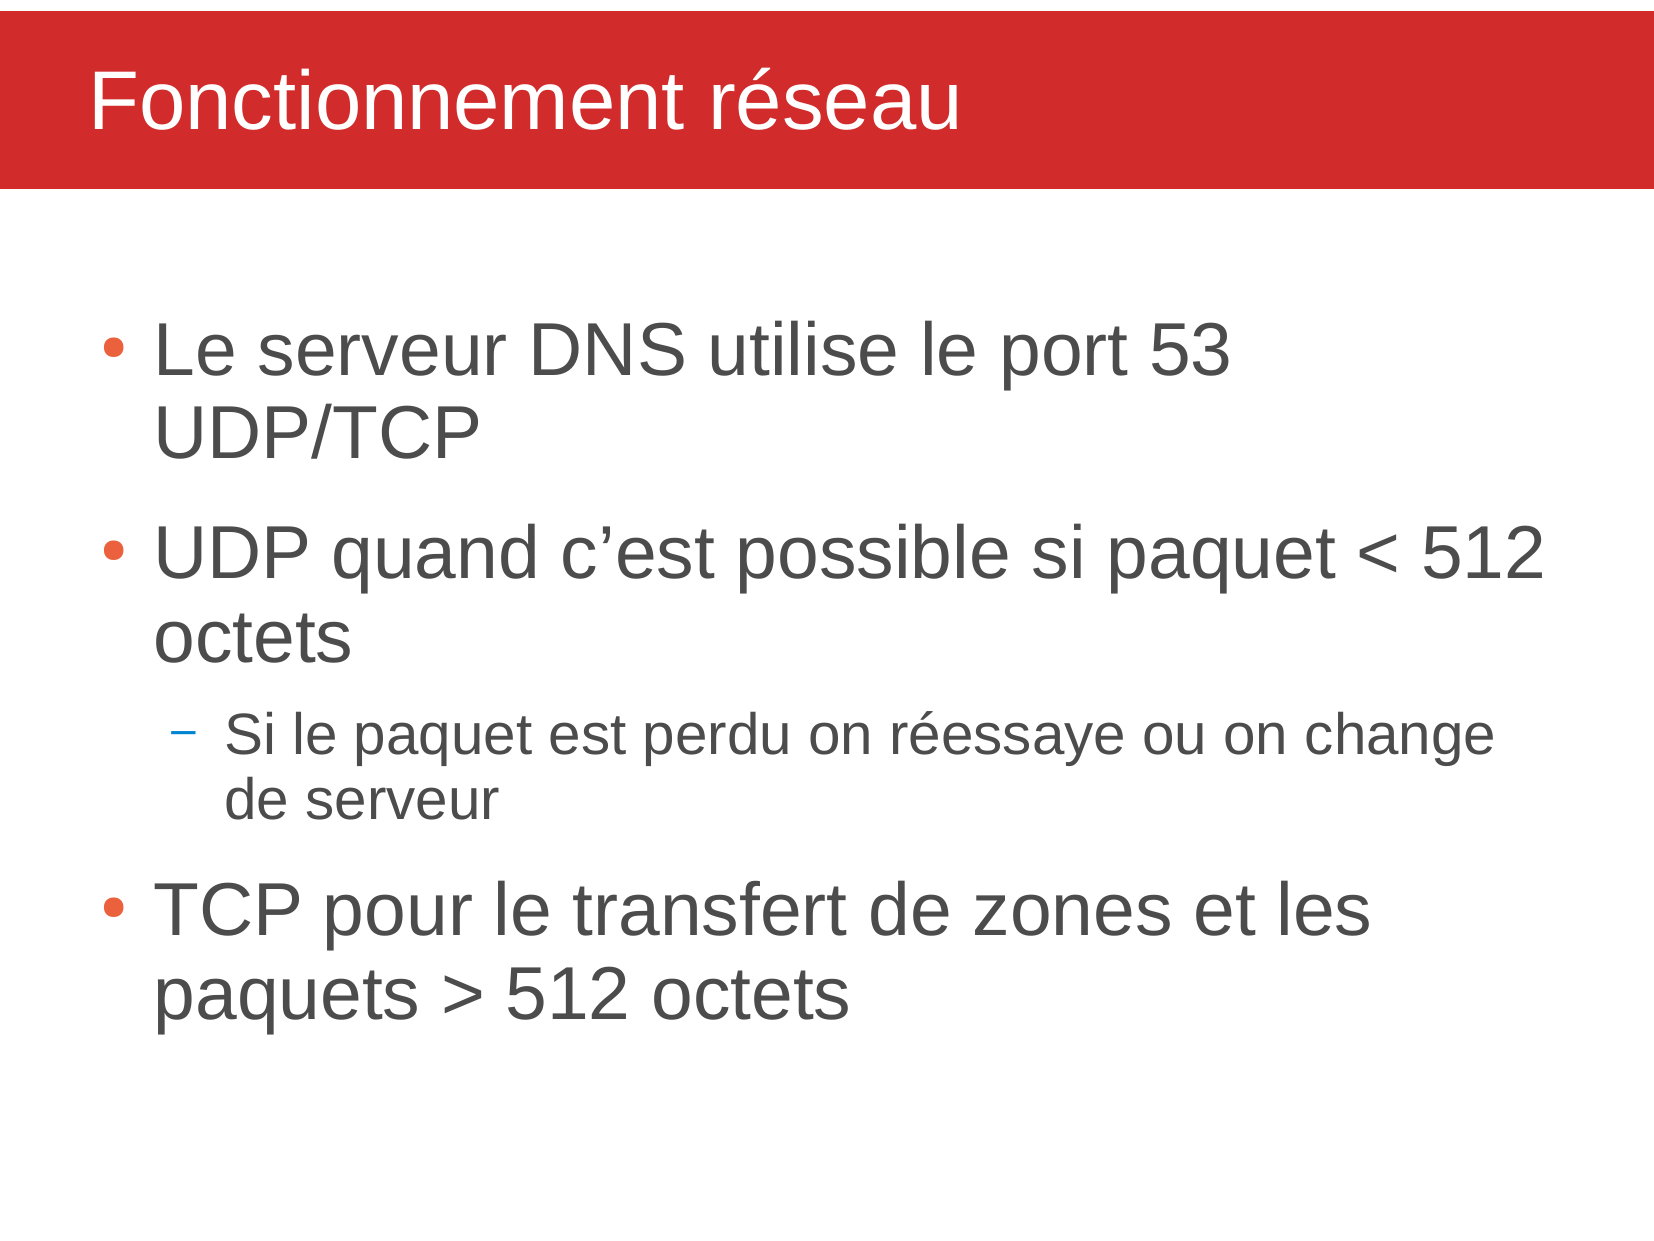

# Fonctionnement réseau
Le serveur DNS utilise le port 53 UDP/TCP
UDP quand c’est possible si paquet < 512 octets
Si le paquet est perdu on réessaye ou on change de serveur
TCP pour le transfert de zones et les paquets > 512 octets